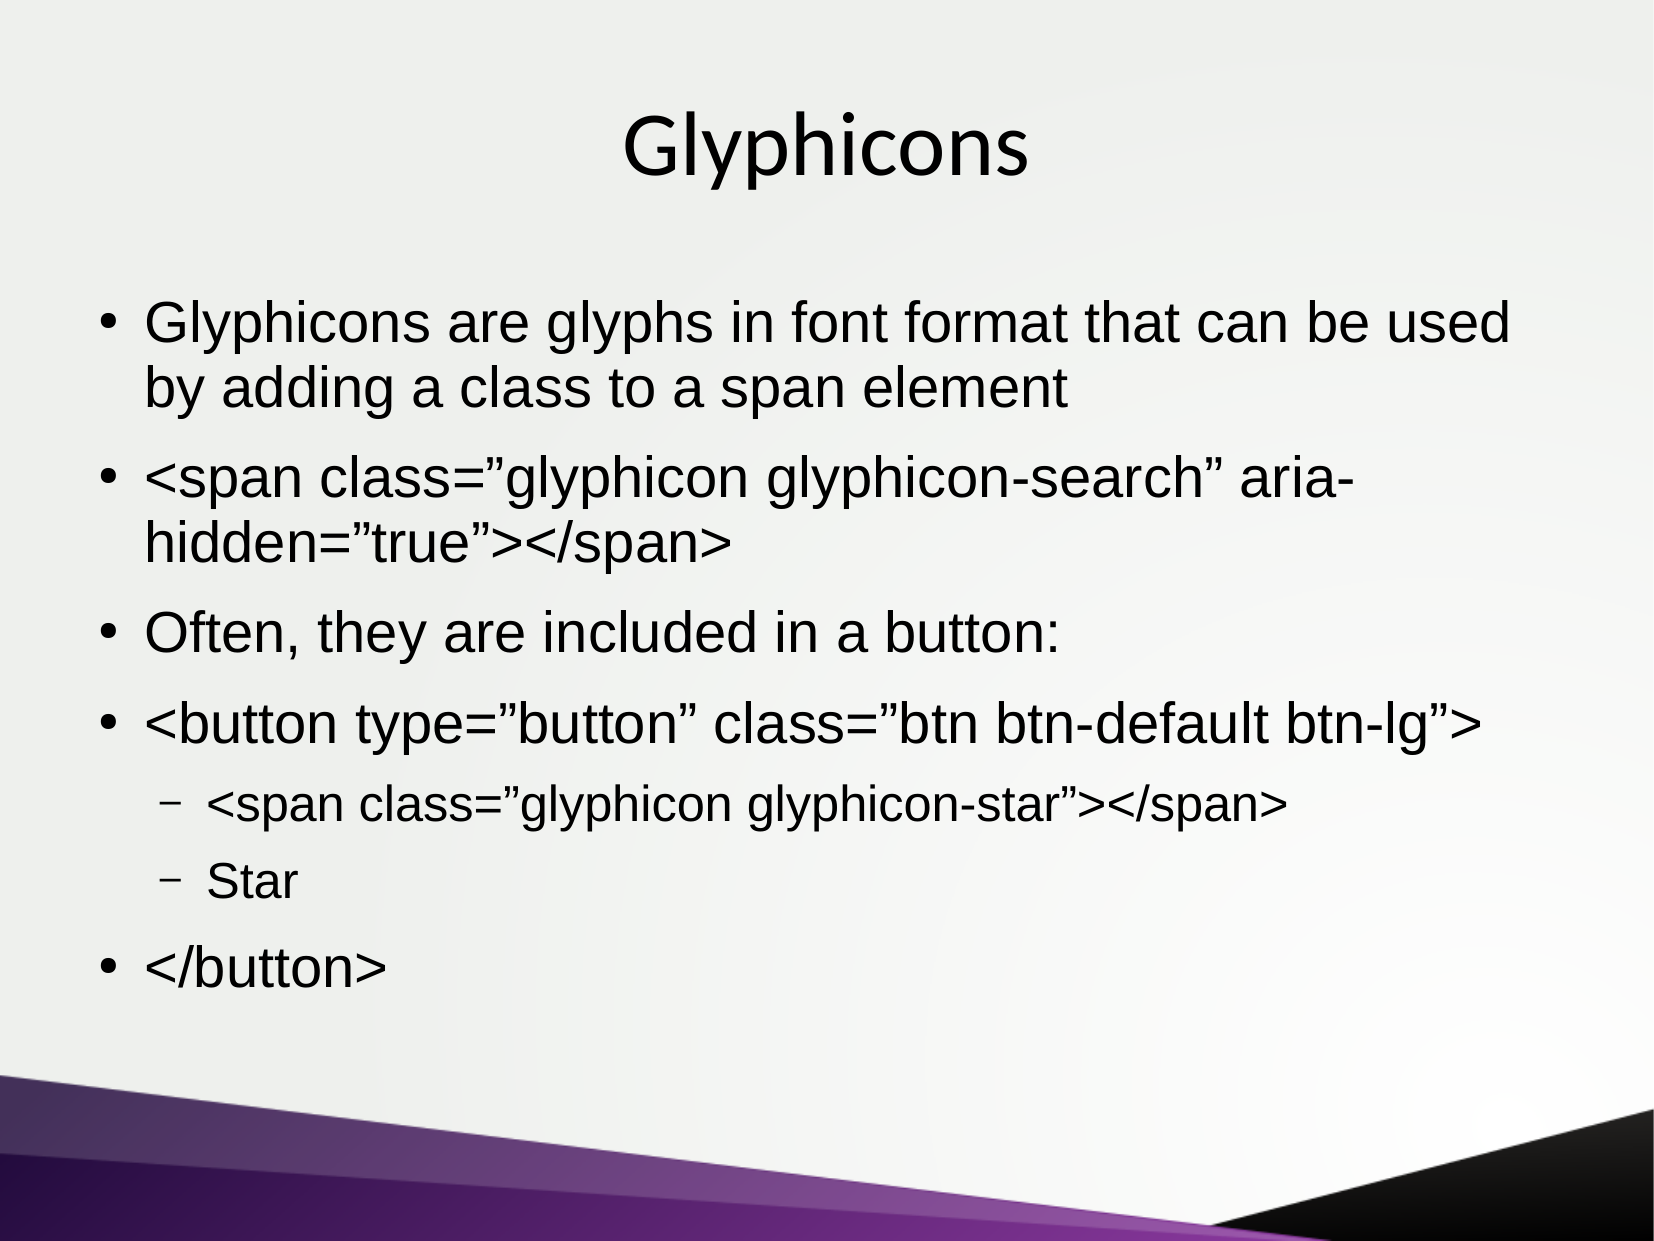

# Glyphicons
Glyphicons are glyphs in font format that can be used by adding a class to a span element
<span class=”glyphicon glyphicon-search” aria-hidden=”true”></span>
Often, they are included in a button:
<button type=”button” class=”btn btn-default btn-lg”>
<span class=”glyphicon glyphicon-star”></span>
Star
</button>